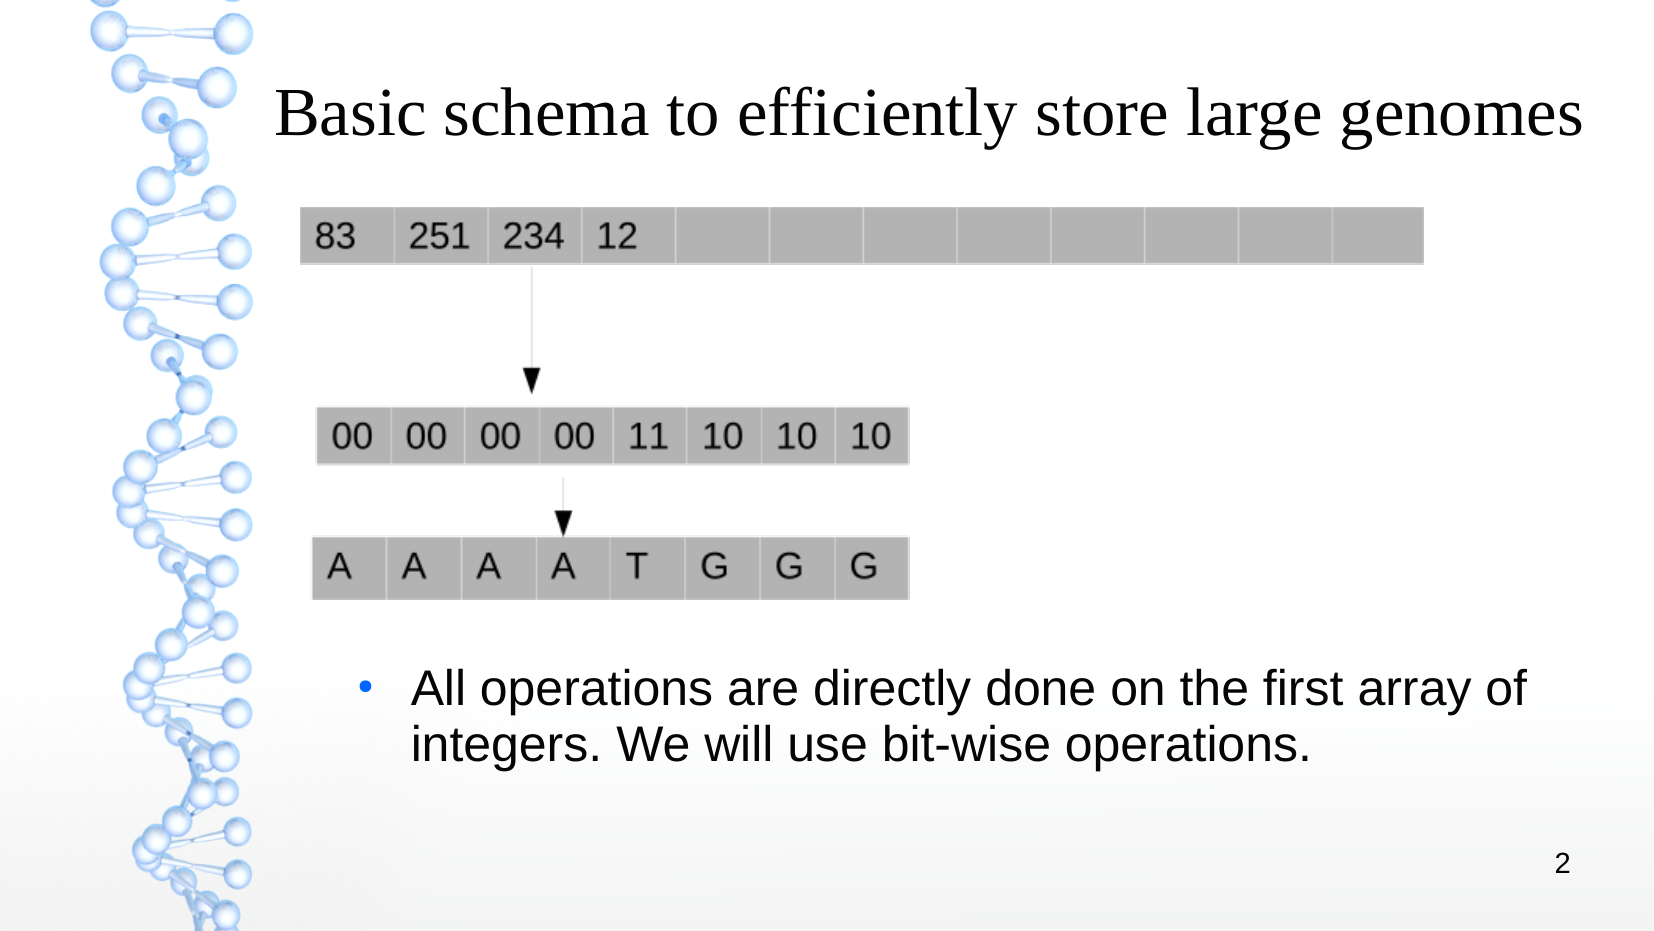

# Basic schema to efficiently store large genomes
All operations are directly done on the first array of integers. We will use bit-wise operations.
2